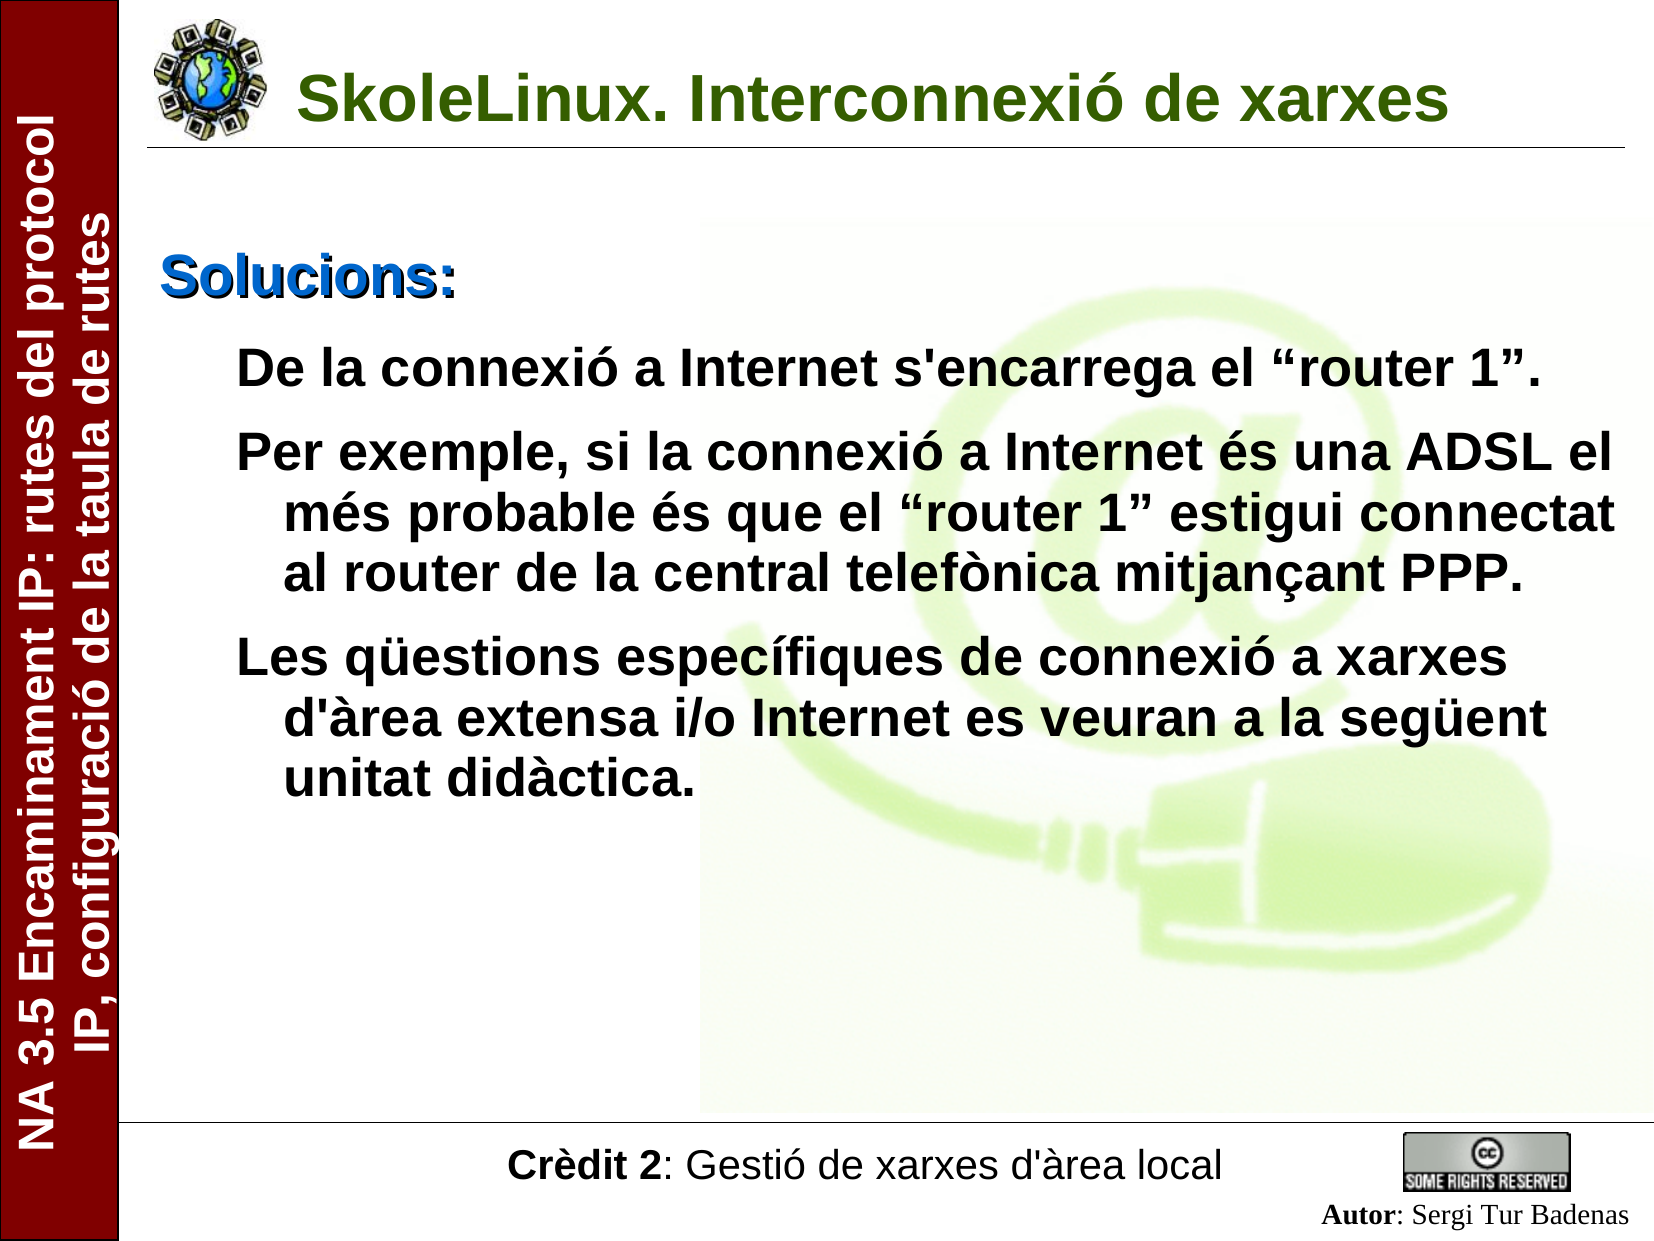

# SkoleLinux. Interconnexió de xarxes
Solucions:
De la connexió a Internet s'encarrega el “router 1”.
Per exemple, si la connexió a Internet és una ADSL el més probable és que el “router 1” estigui connectat al router de la central telefònica mitjançant PPP.
Les qüestions específiques de connexió a xarxes d'àrea extensa i/o Internet es veuran a la següent unitat didàctica.